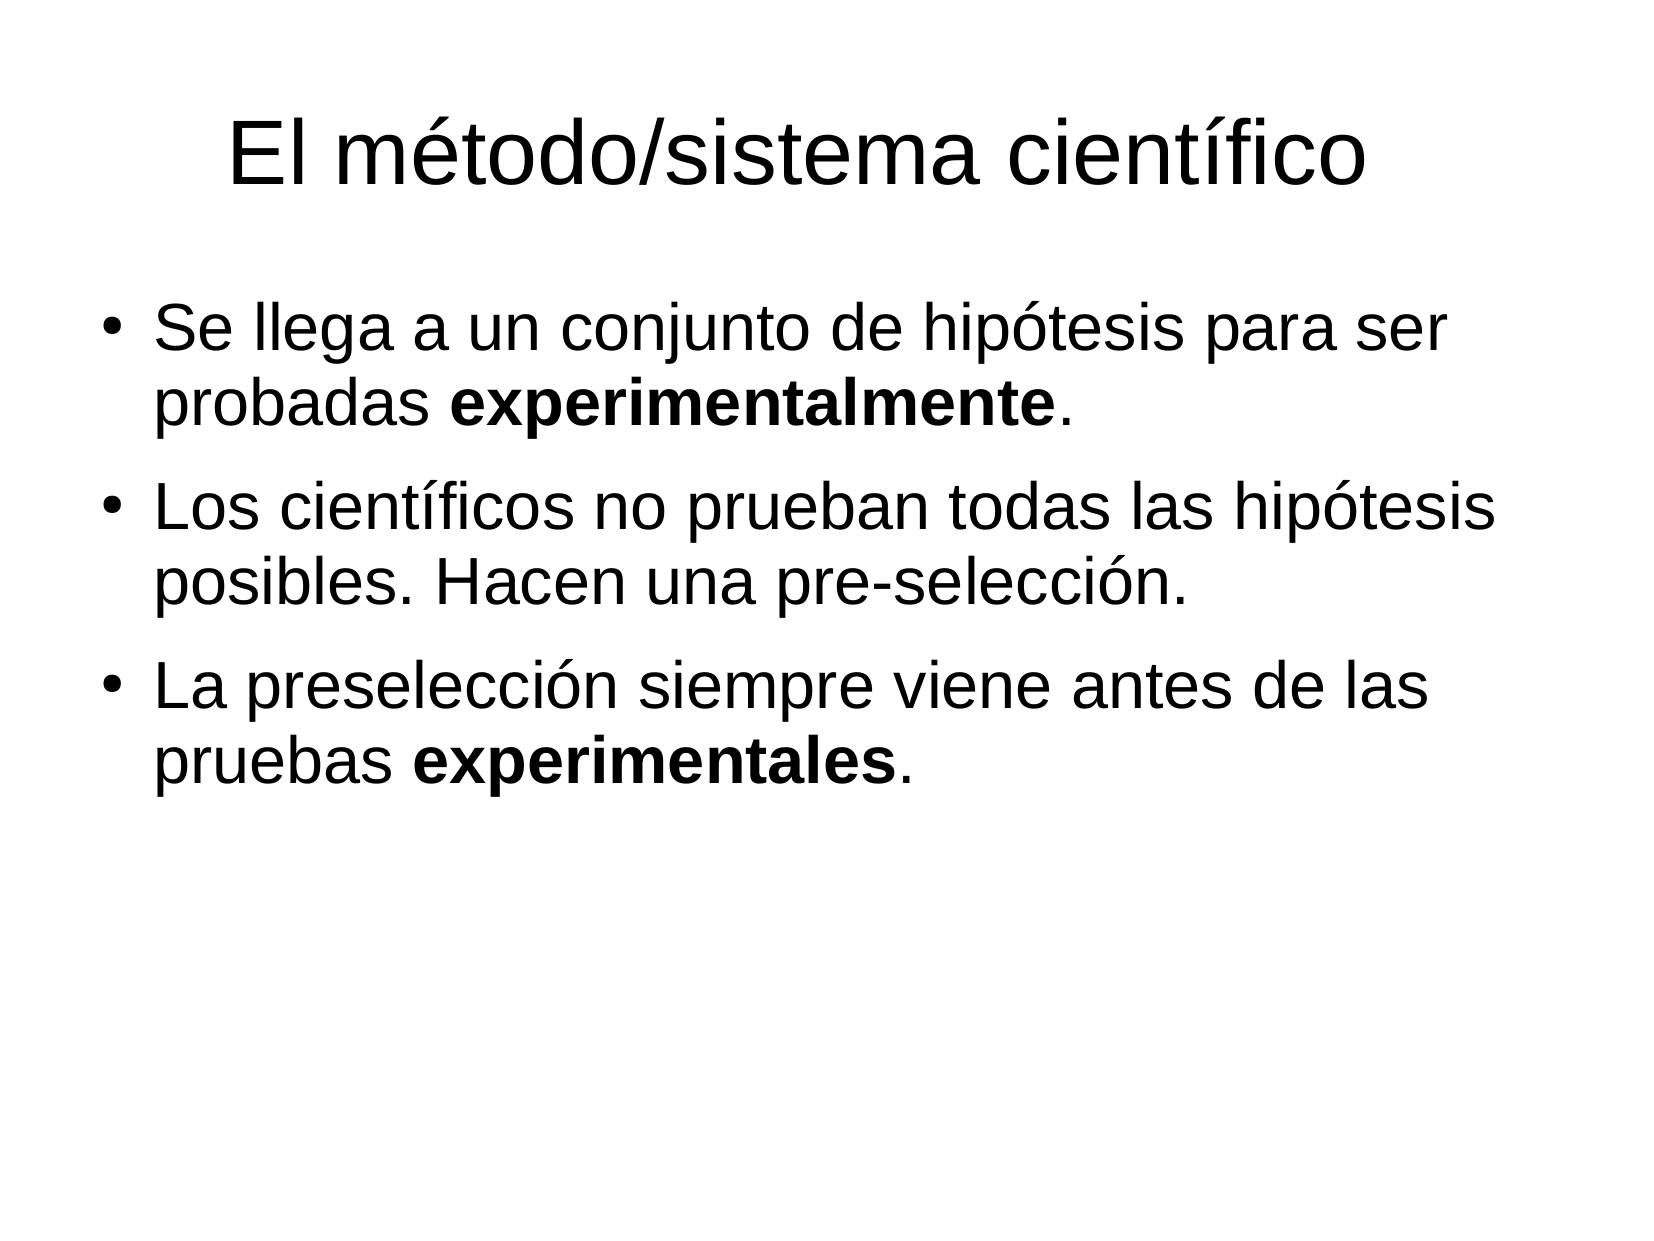

# El método/sistema científico
Se llega a un conjunto de hipótesis para ser probadas experimentalmente.
Los científicos no prueban todas las hipótesis posibles. Hacen una pre-selección.
La preselección siempre viene antes de las pruebas experimentales.